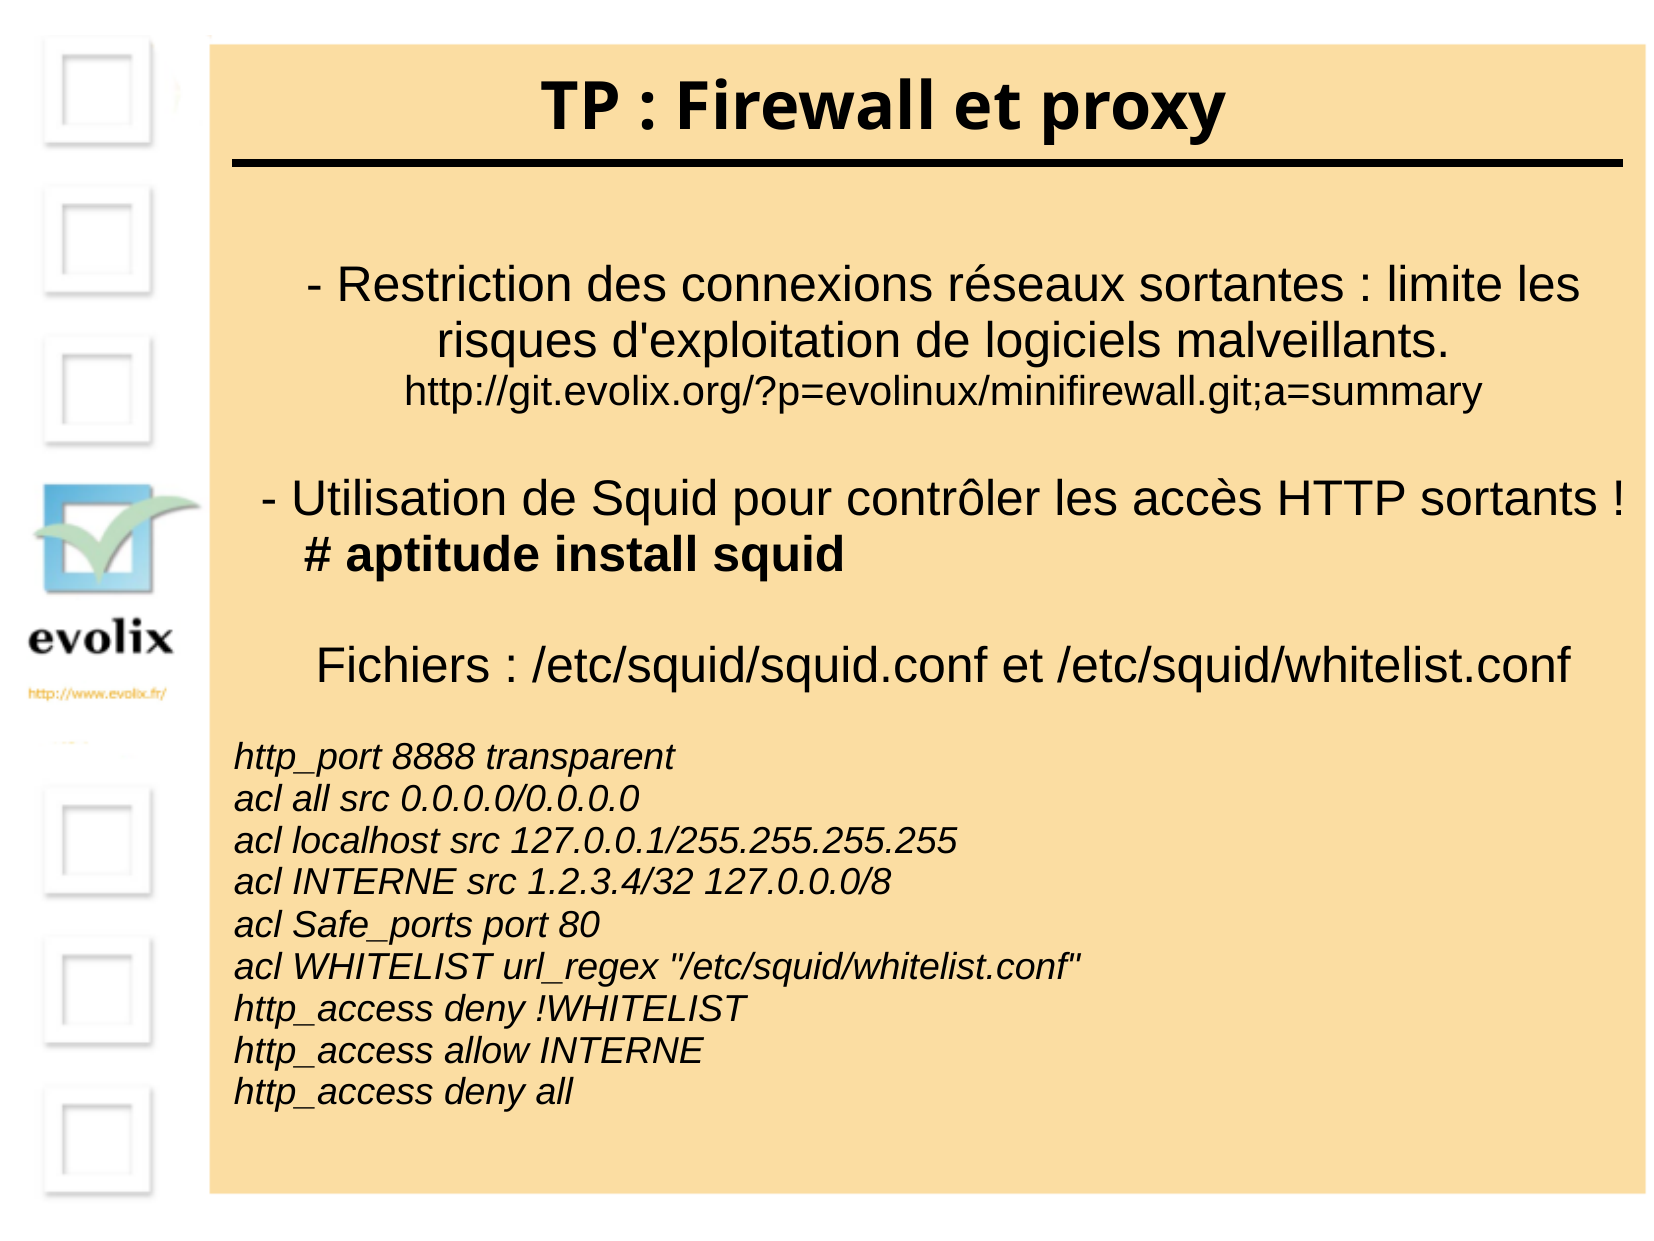

# TP : Firewall et proxy
- Restriction des connexions réseaux sortantes : limite les risques d'exploitation de logiciels malveillants.
http://git.evolix.org/?p=evolinux/minifirewall.git;a=summary
- Utilisation de Squid pour contrôler les accès HTTP sortants !
 # aptitude install squid
Fichiers : /etc/squid/squid.conf et /etc/squid/whitelist.conf
http_port 8888 transparent
acl all src 0.0.0.0/0.0.0.0
acl localhost src 127.0.0.1/255.255.255.255
acl INTERNE src 1.2.3.4/32 127.0.0.0/8
acl Safe_ports port 80
acl WHITELIST url_regex "/etc/squid/whitelist.conf"
http_access deny !WHITELIST
http_access allow INTERNE
http_access deny all